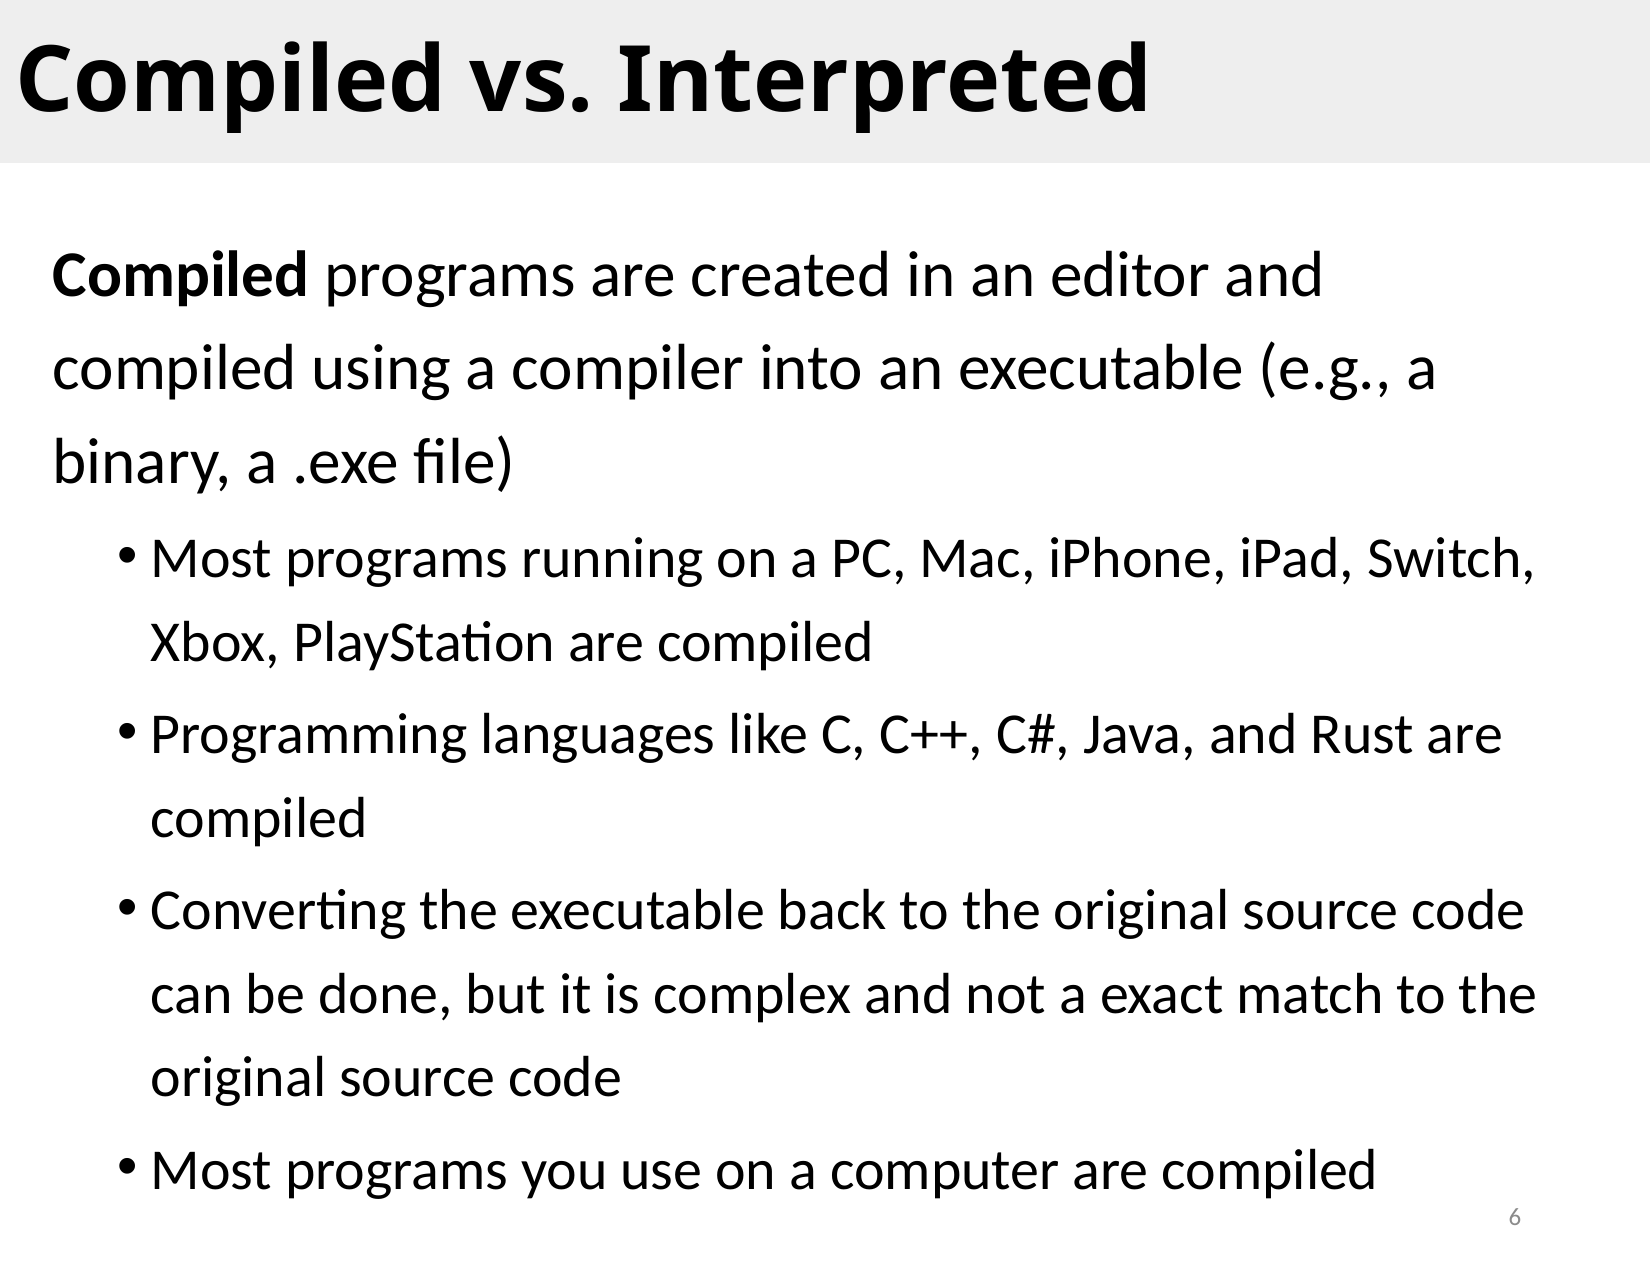

# Compiled vs. Interpreted
Compiled programs are created in an editor and compiled using a compiler into an executable (e.g., a binary, a .exe file)
Most programs running on a PC, Mac, iPhone, iPad, Switch, Xbox, PlayStation are compiled
Programming languages like C, C++, C#, Java, and Rust are compiled
Converting the executable back to the original source code can be done, but it is complex and not a exact match to the original source code
Most programs you use on a computer are compiled
6